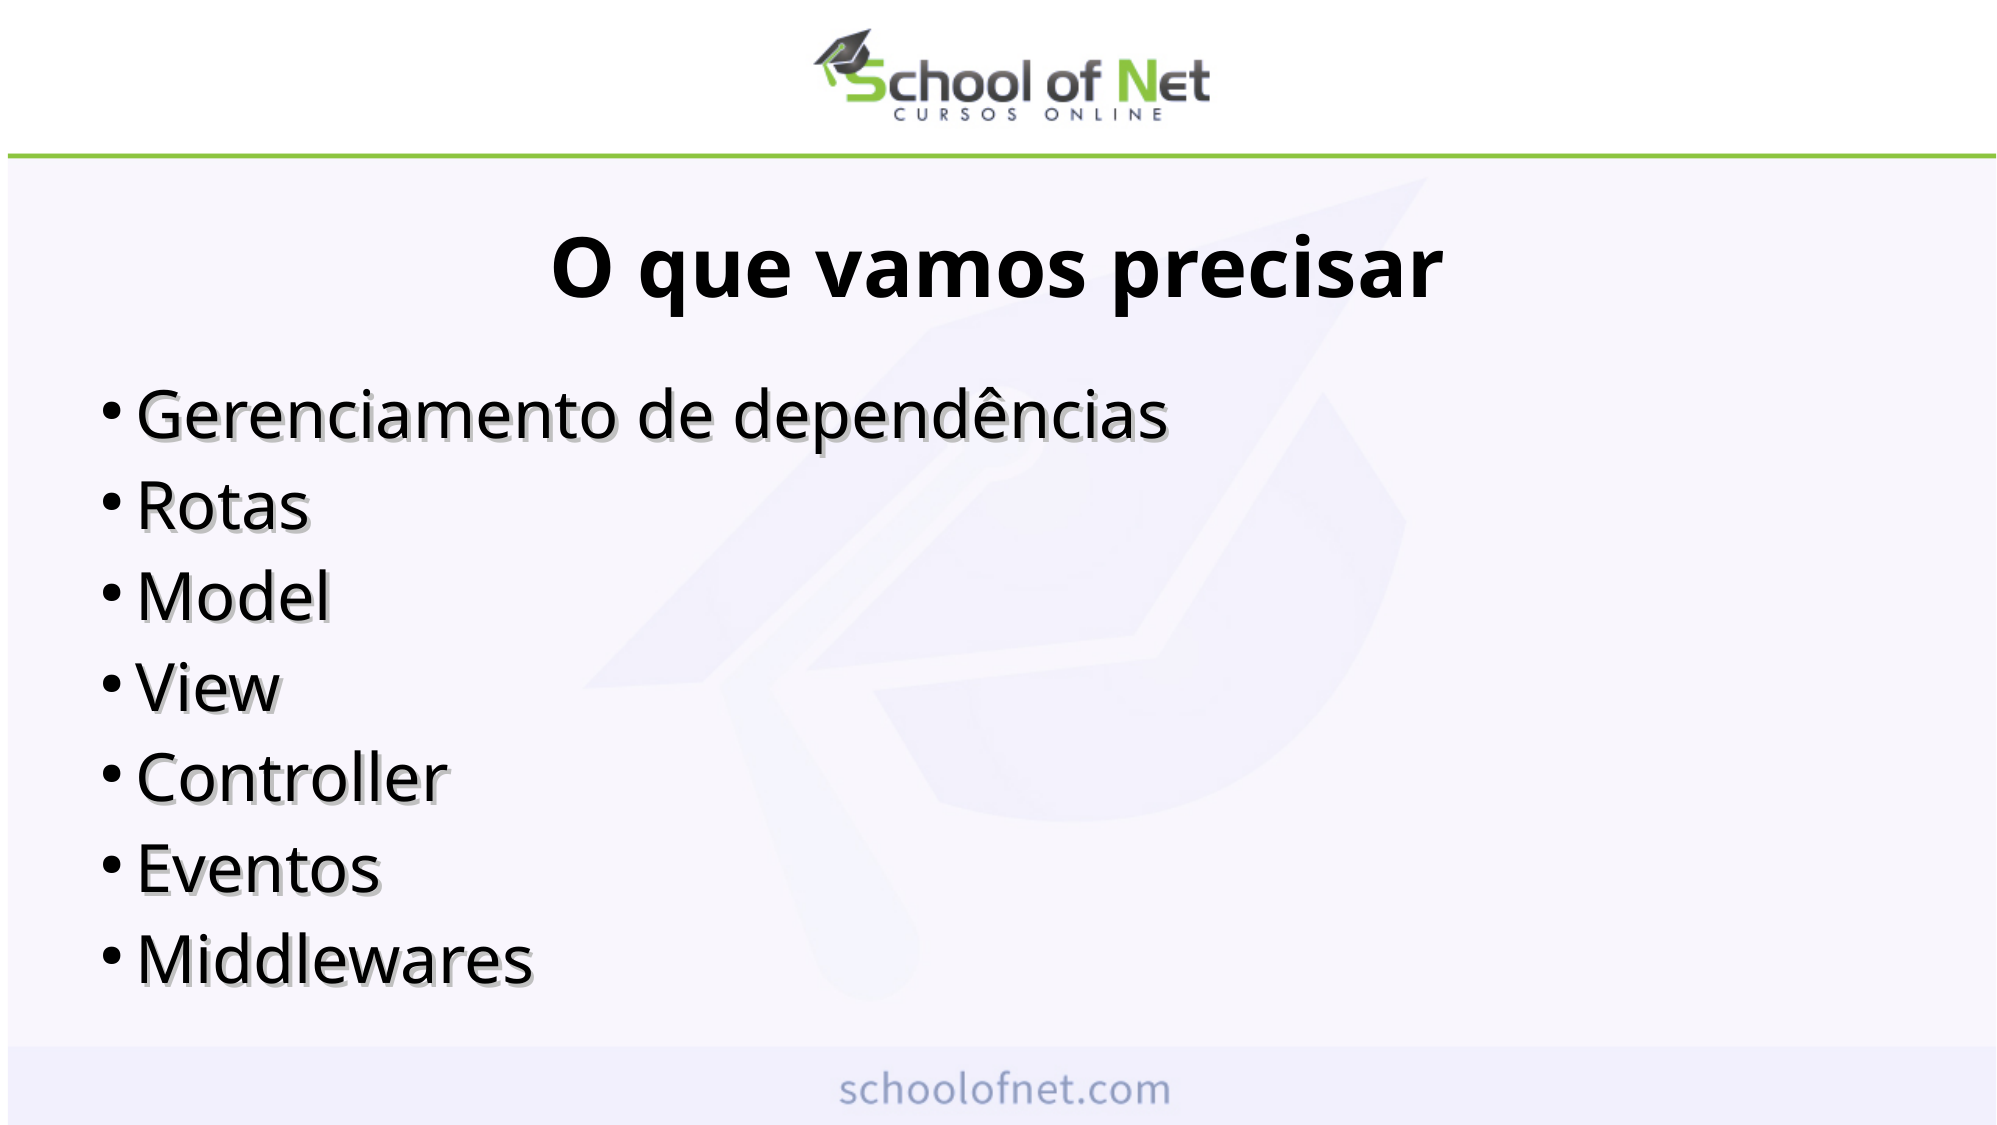

# O que vamos precisar
Gerenciamento de dependências
Rotas
Model
View
Controller
Eventos
Middlewares